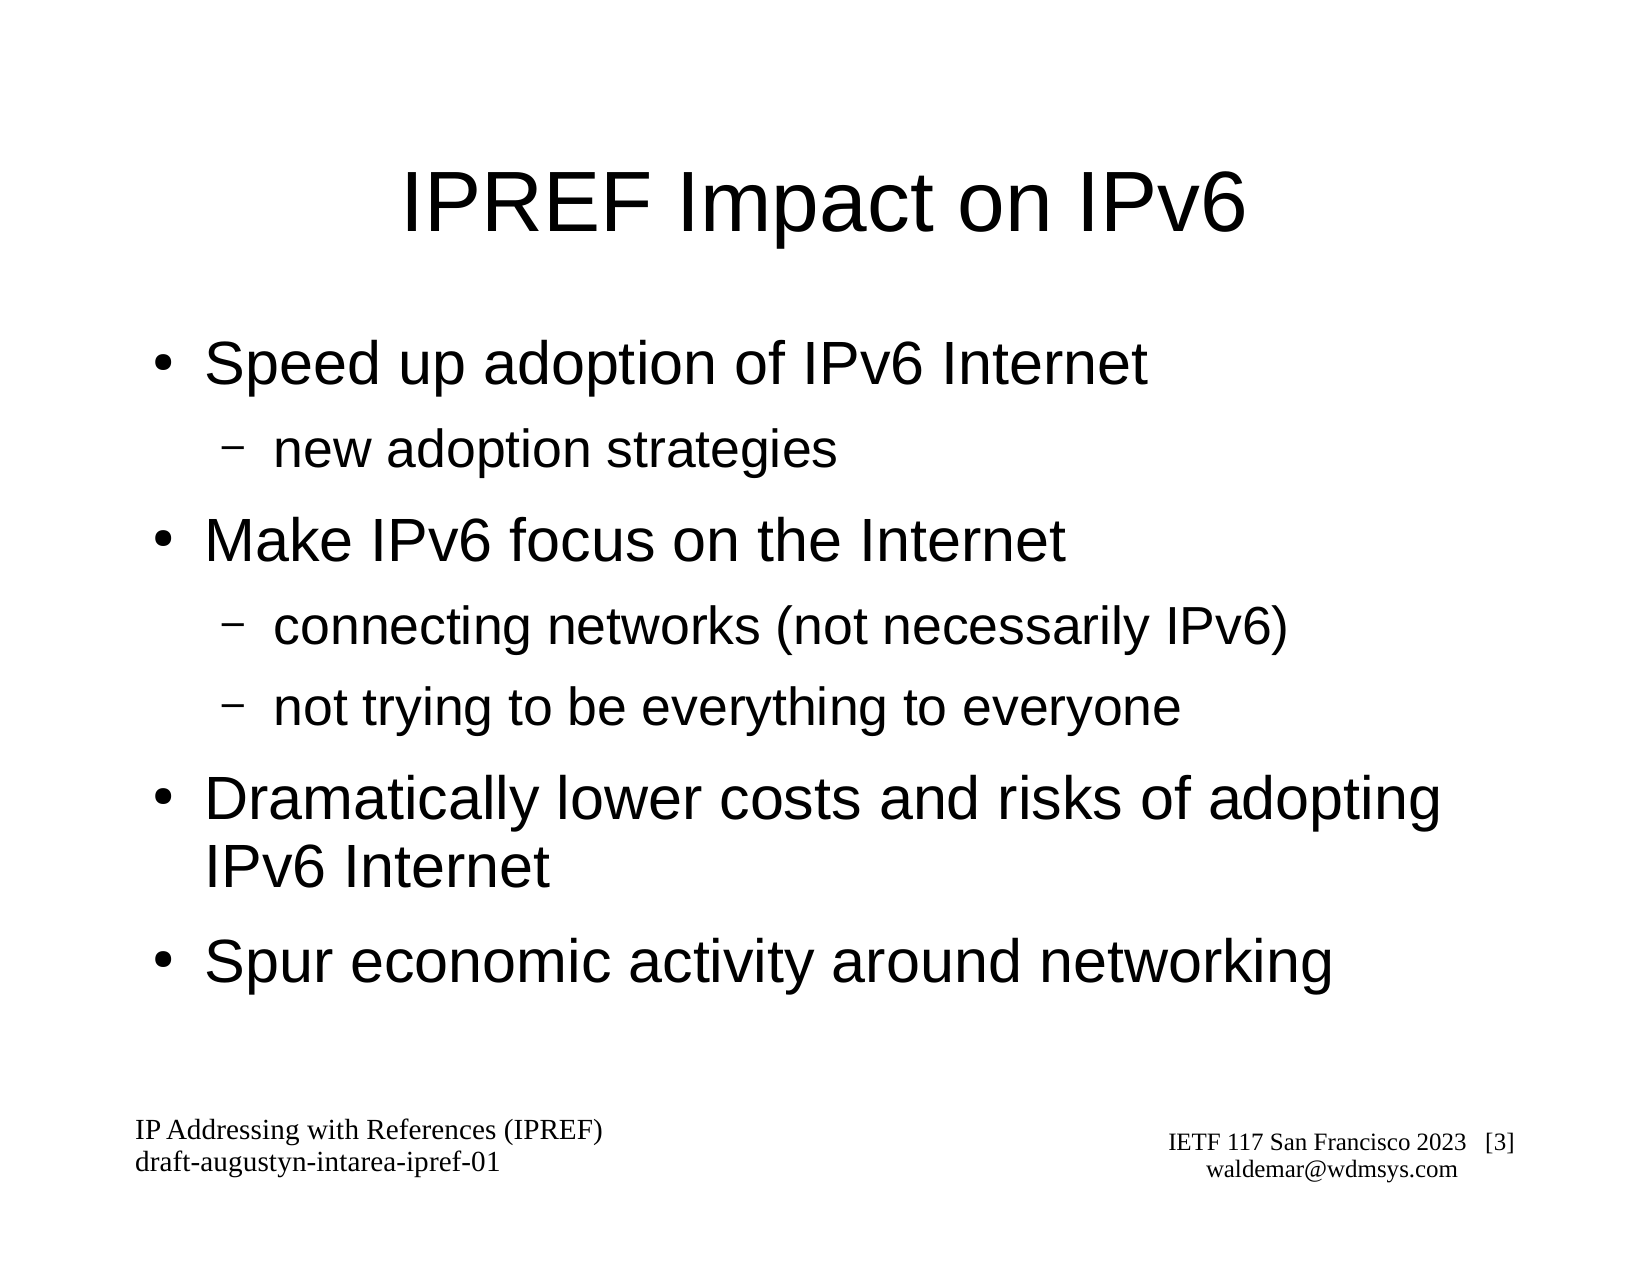

# IPREF Impact on IPv6
Speed up adoption of IPv6 Internet
new adoption strategies
Make IPv6 focus on the Internet
connecting networks (not necessarily IPv6)
not trying to be everything to everyone
Dramatically lower costs and risks of adopting IPv6 Internet
Spur economic activity around networking
3